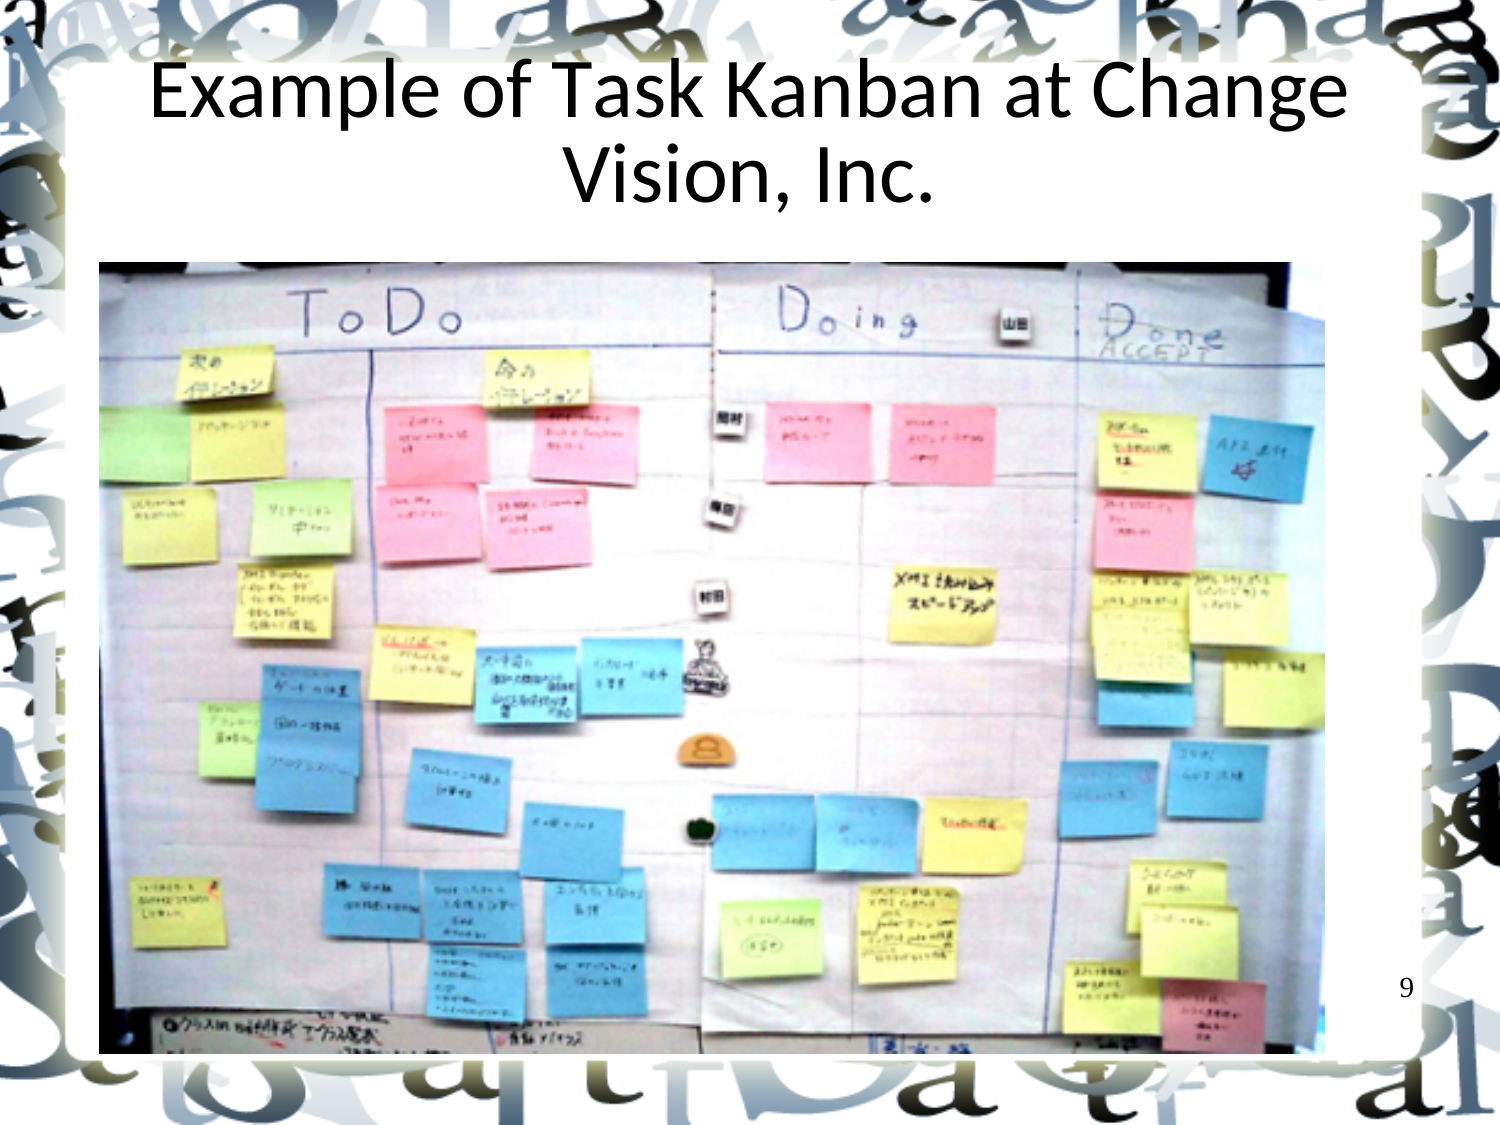

# Example of Task Kanban at Change Vision, Inc.
9